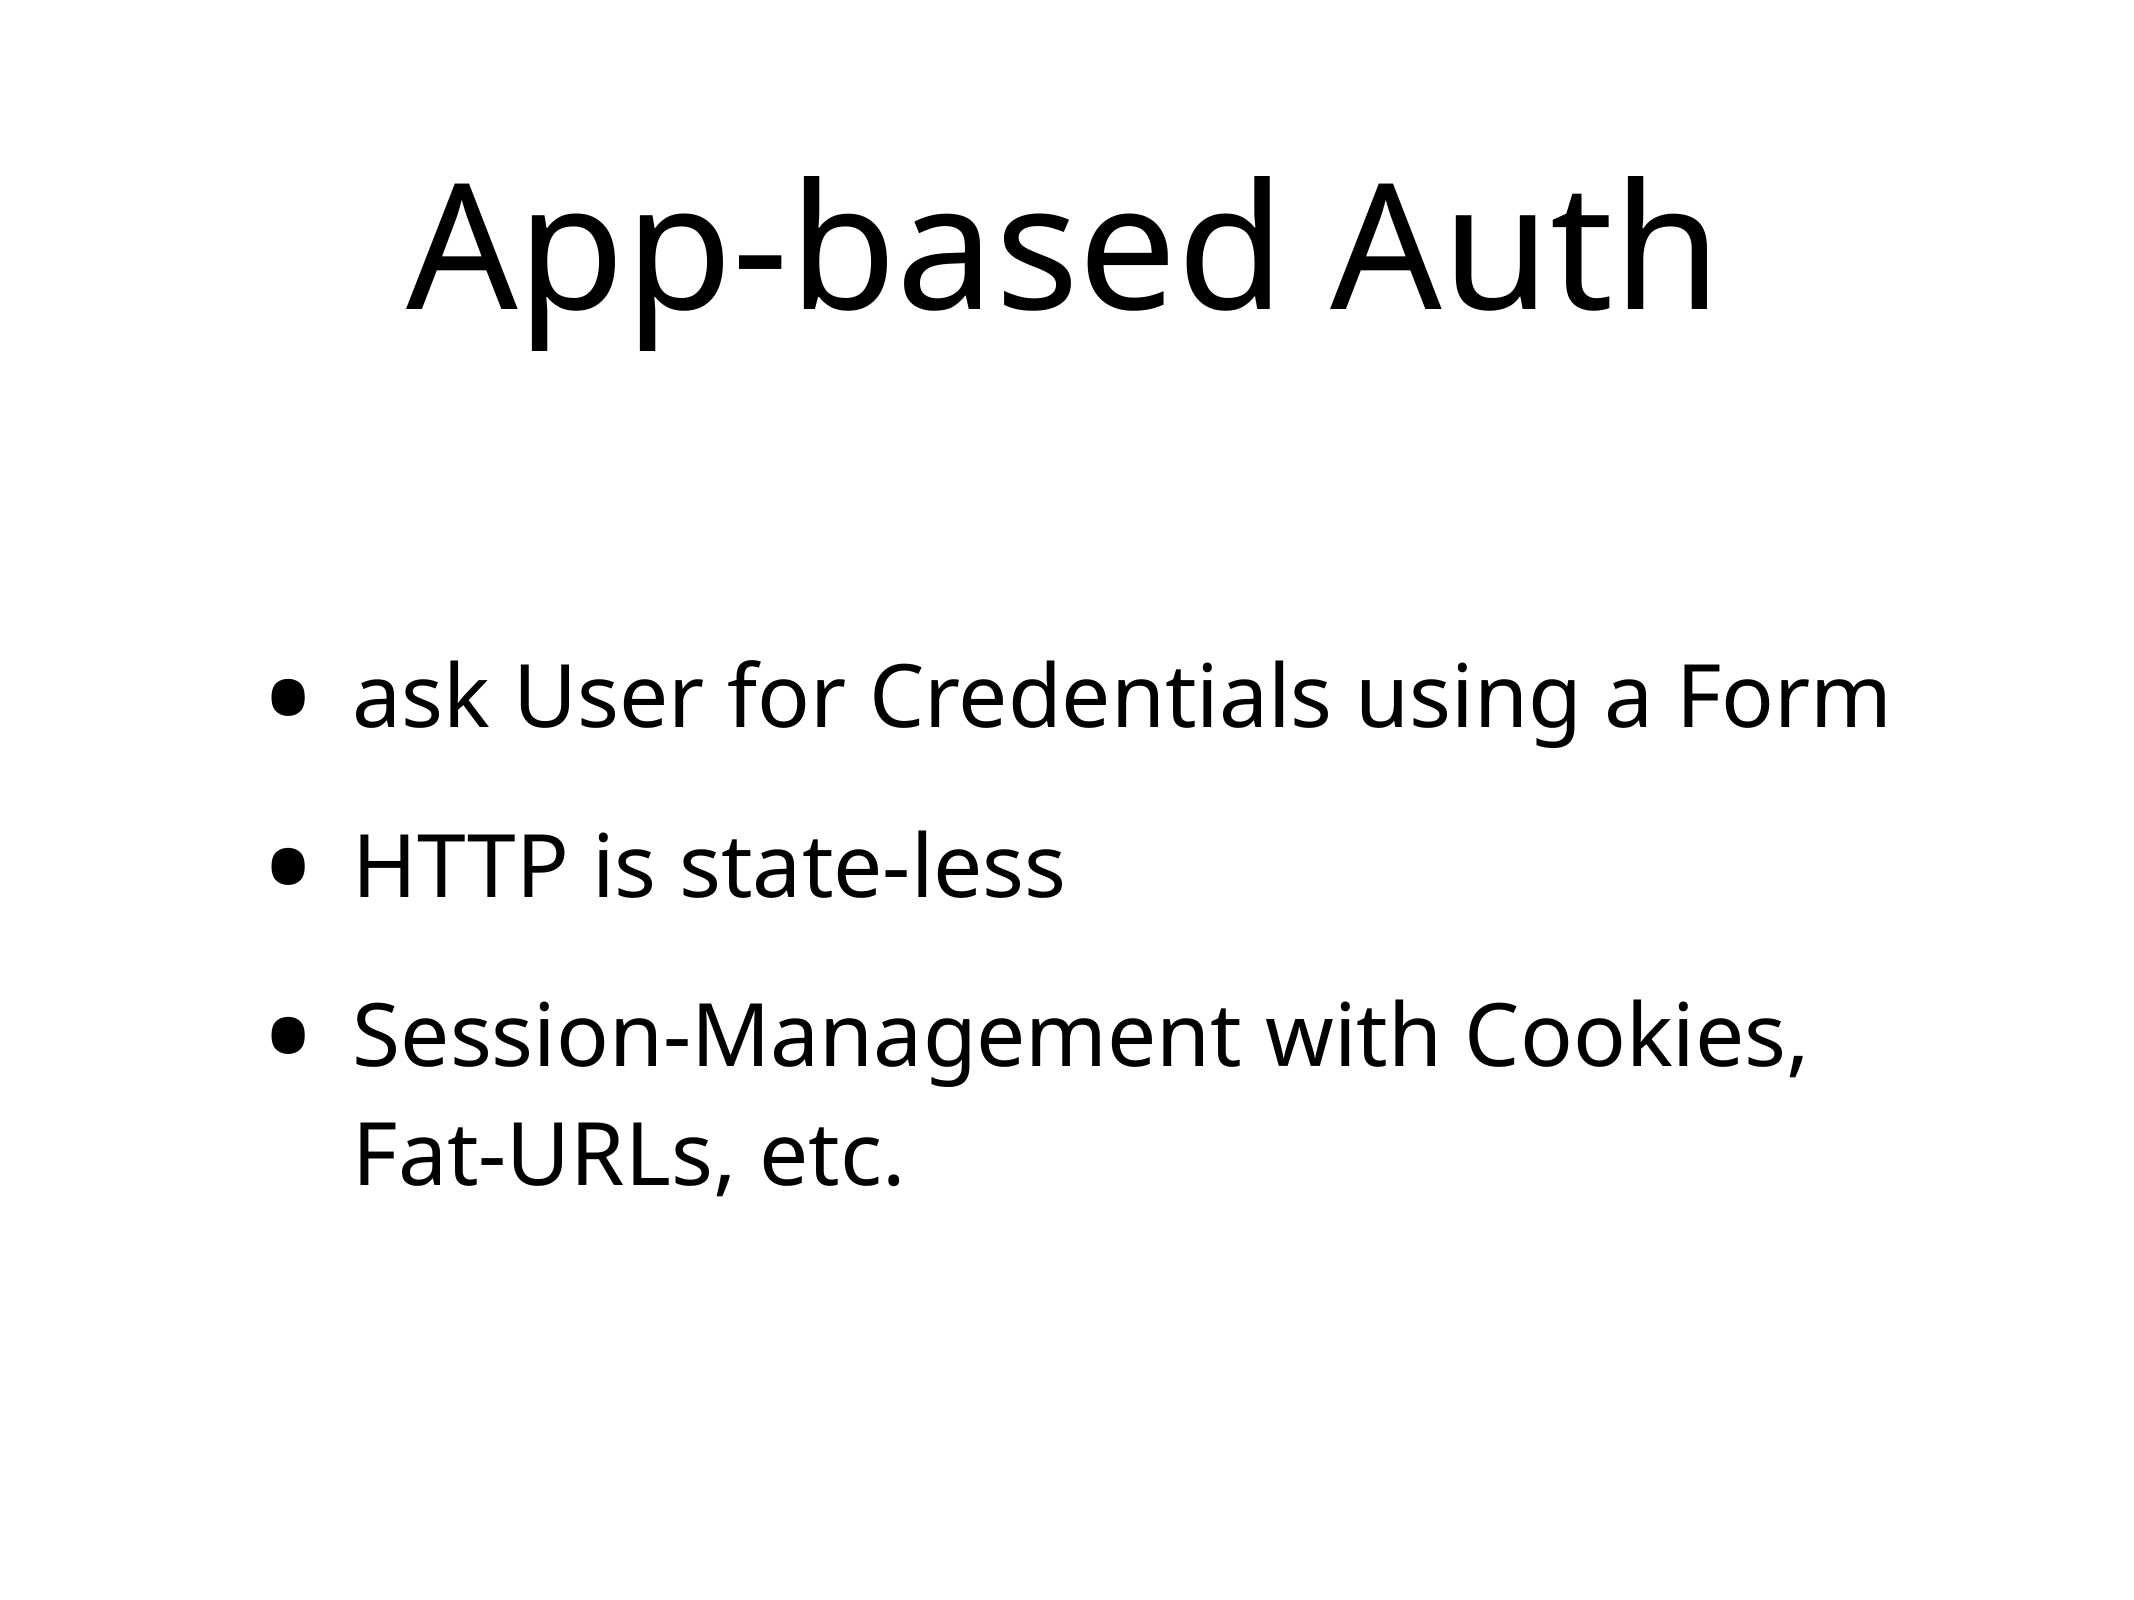

# App-based Auth
ask User for Credentials using a Form
HTTP is state-less
Session-Management with Cookies, Fat-URLs, etc.